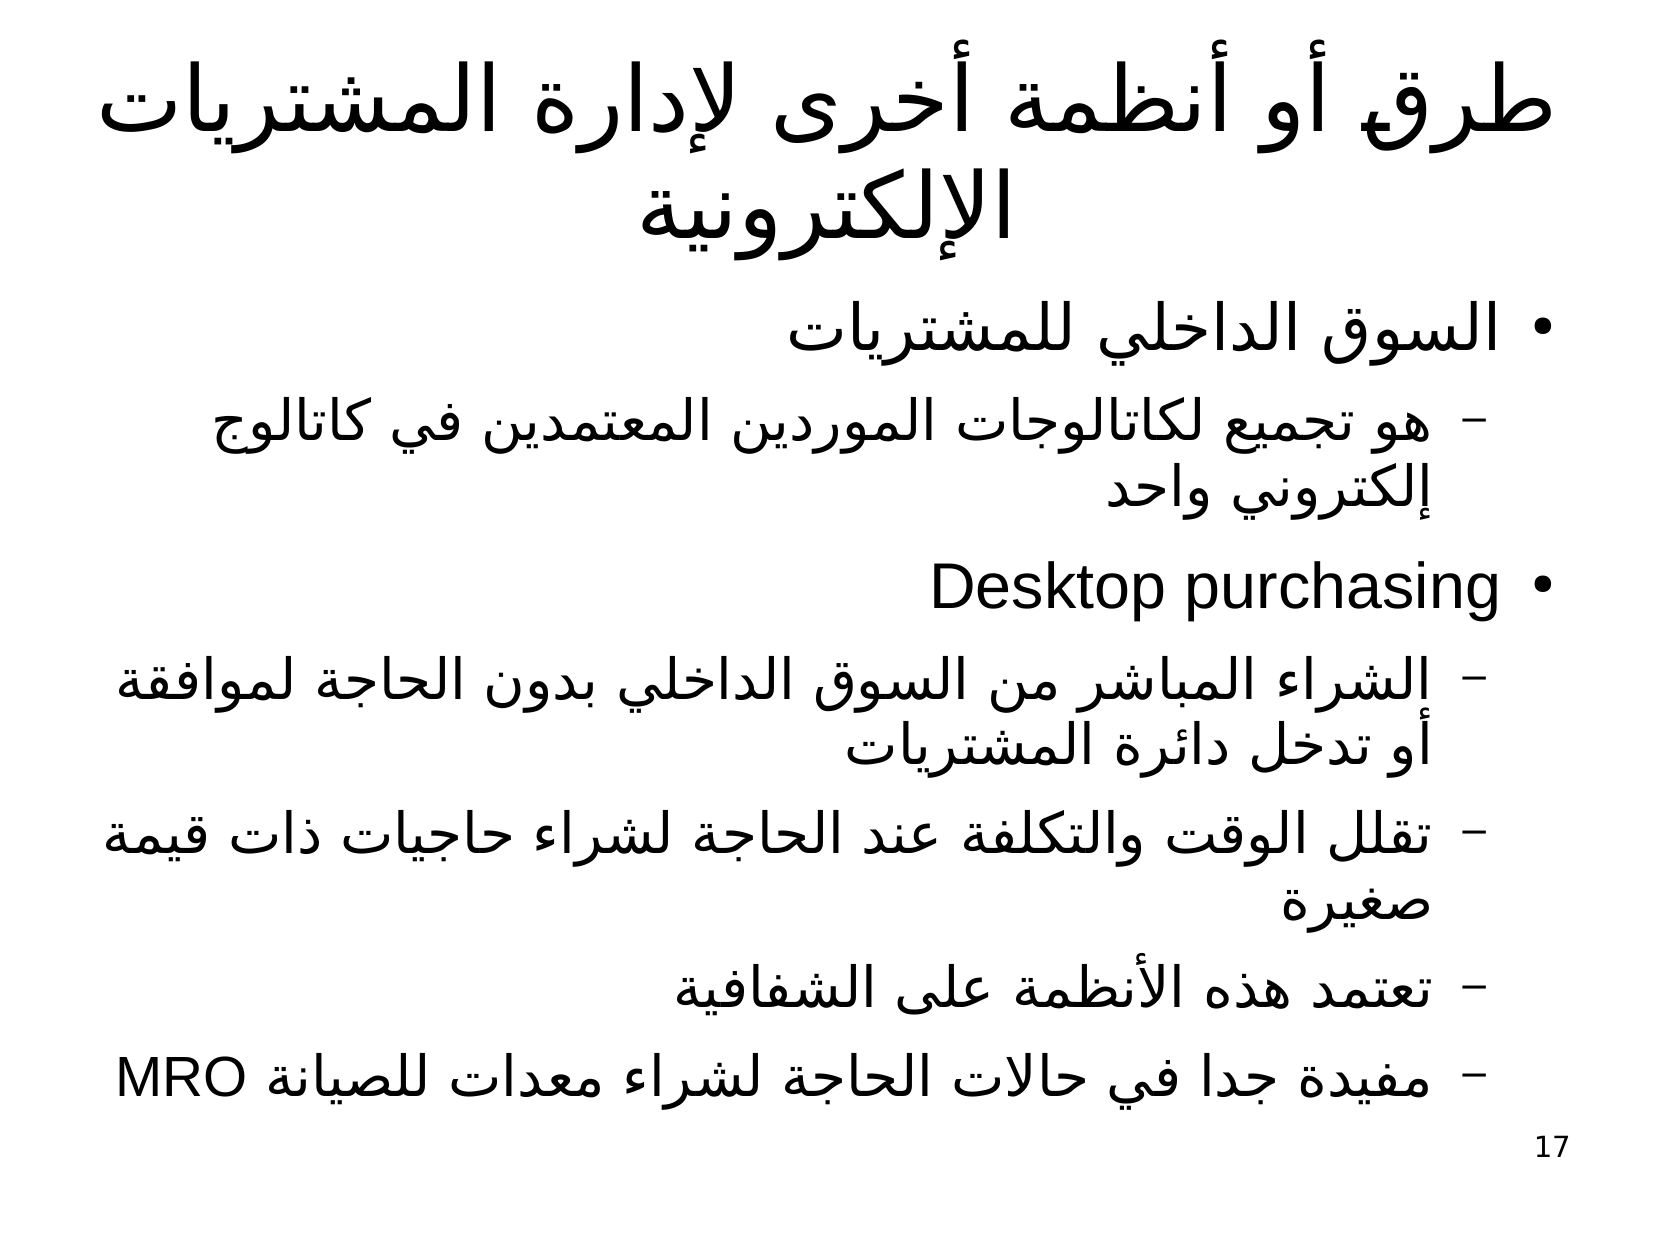

# طرق أو أنظمة أخرى لإدارة المشتريات الإلكترونية
السوق الداخلي للمشتريات
هو تجميع لكاتالوجات الموردين المعتمدين في كاتالوج إلكتروني واحد
Desktop purchasing
الشراء المباشر من السوق الداخلي بدون الحاجة لموافقة أو تدخل دائرة المشتريات
تقلل الوقت والتكلفة عند الحاجة لشراء حاجيات ذات قيمة صغيرة
تعتمد هذه الأنظمة على الشفافية
مفيدة جدا في حالات الحاجة لشراء معدات للصيانة MRO
17